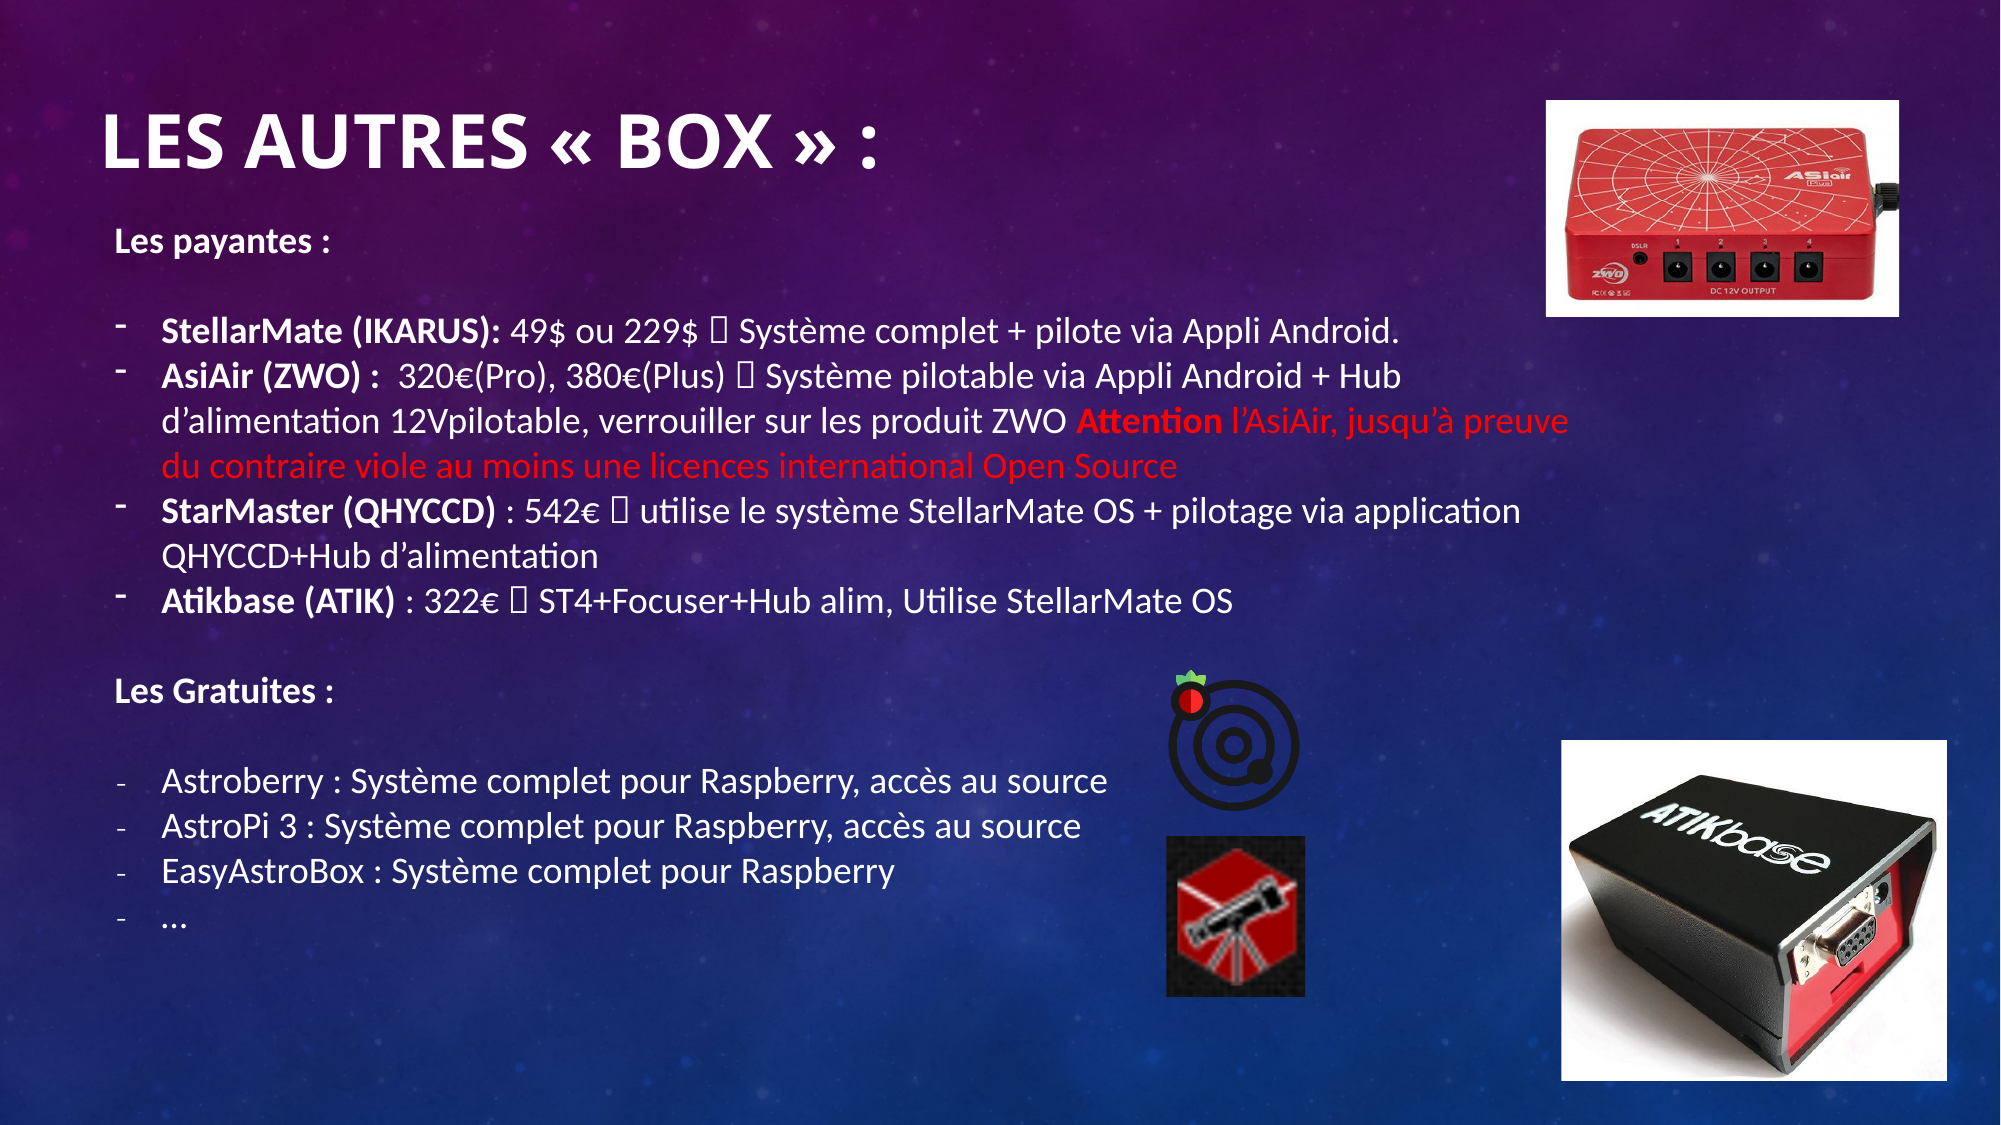

# Les autres « BOX » :
Les payantes :
StellarMate (IKARUS): 49$ ou 229$  Système complet + pilote via Appli Android.
AsiAir (ZWO) : 320€(Pro), 380€(Plus)  Système pilotable via Appli Android + Hub d’alimentation 12Vpilotable, verrouiller sur les produit ZWO Attention l’AsiAir, jusqu’à preuve du contraire viole au moins une licences international Open Source
StarMaster (QHYCCD) : 542€  utilise le système StellarMate OS + pilotage via application QHYCCD+Hub d’alimentation
Atikbase (ATIK) : 322€  ST4+Focuser+Hub alim, Utilise StellarMate OS
Les Gratuites :
Astroberry : Système complet pour Raspberry, accès au source
AstroPi 3 : Système complet pour Raspberry, accès au source
EasyAstroBox : Système complet pour Raspberry
…